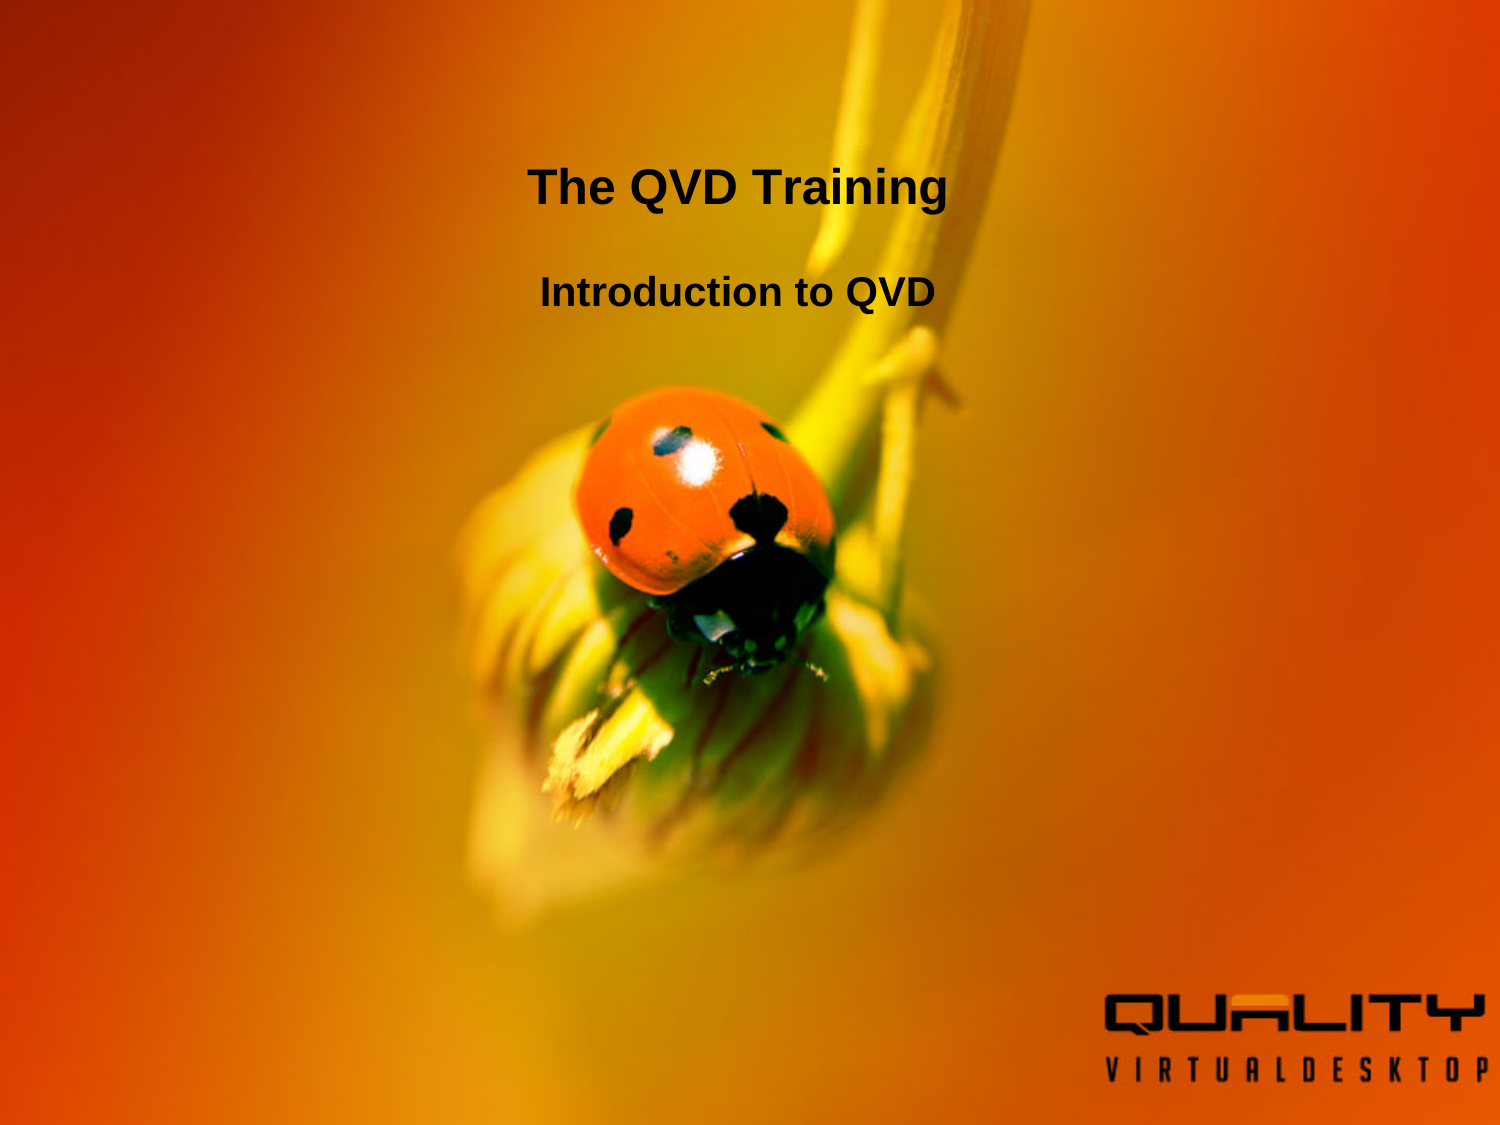

The QVD Training
Introduction to QVD
# Nombre del Producto
Fulanito de Tal
Cargo